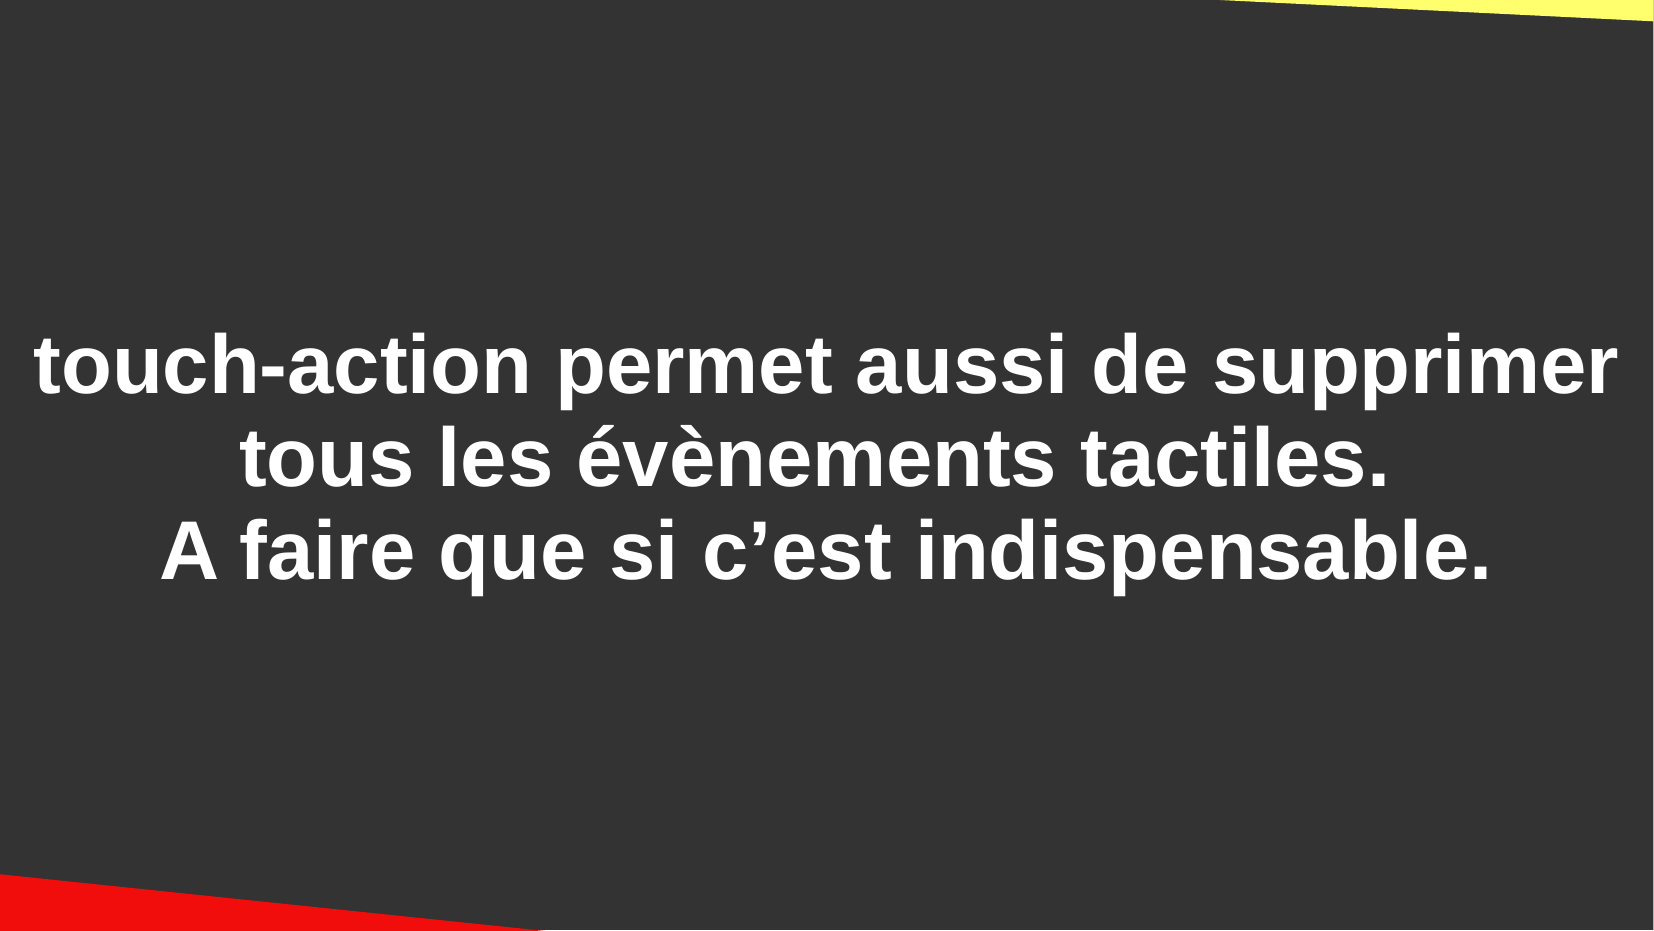

# touch-action permet aussi de supprimer tous les évènements tactiles. A faire que si c’est indispensable.